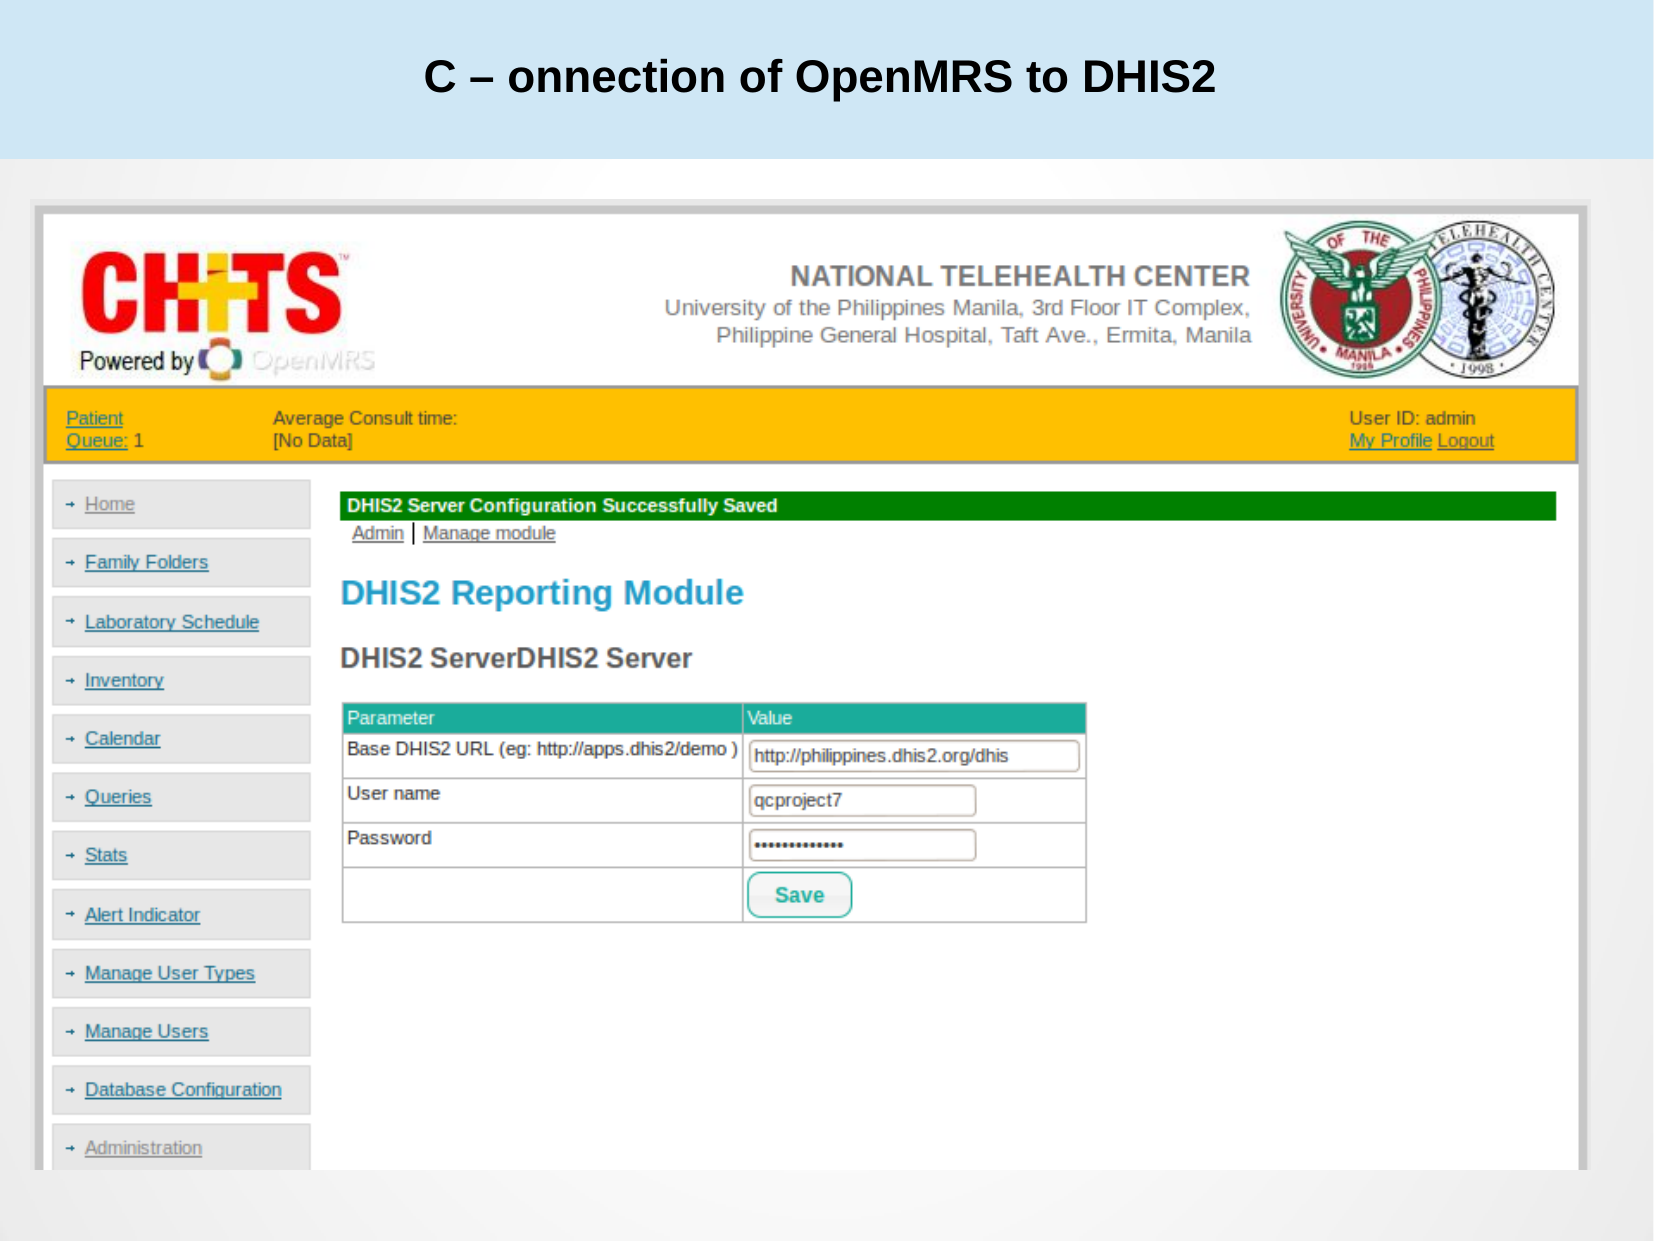

C – onnection of OpenMRS to DHIS2